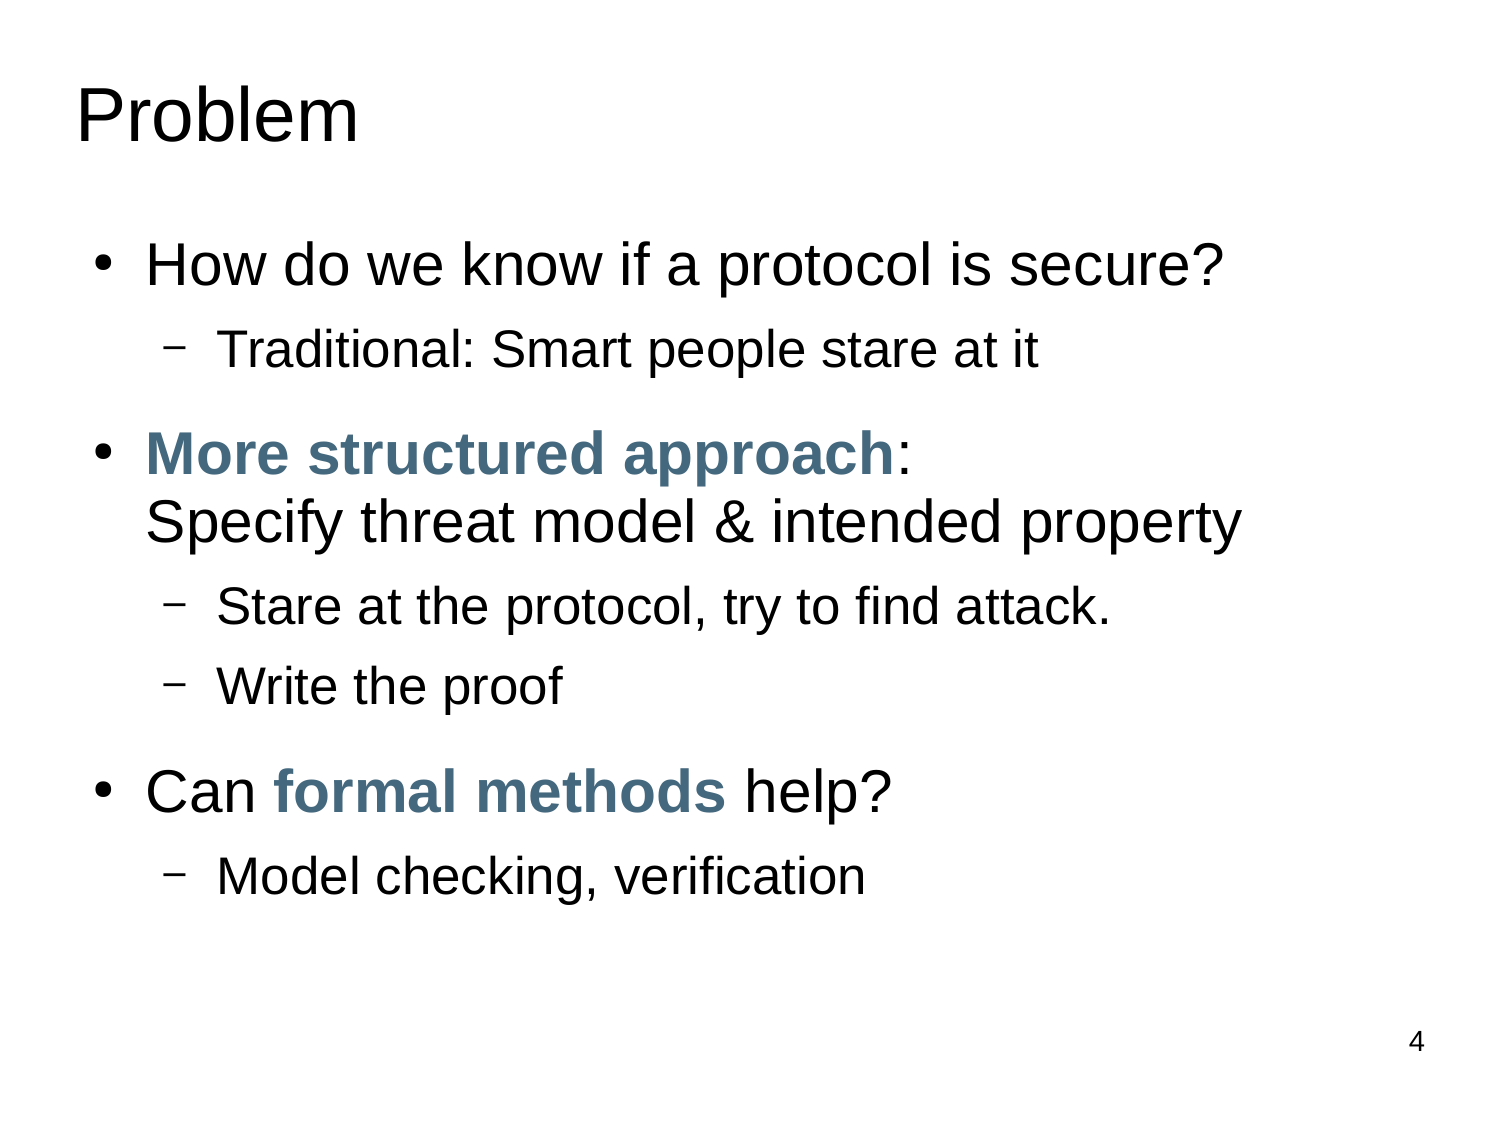

# Problem
How do we know if a protocol is secure?
Traditional: Smart people stare at it
More structured approach:
Specify threat model & intended property
Stare at the protocol, try to find attack.
Write the proof
Can formal methods help?
Model checking, verification
4